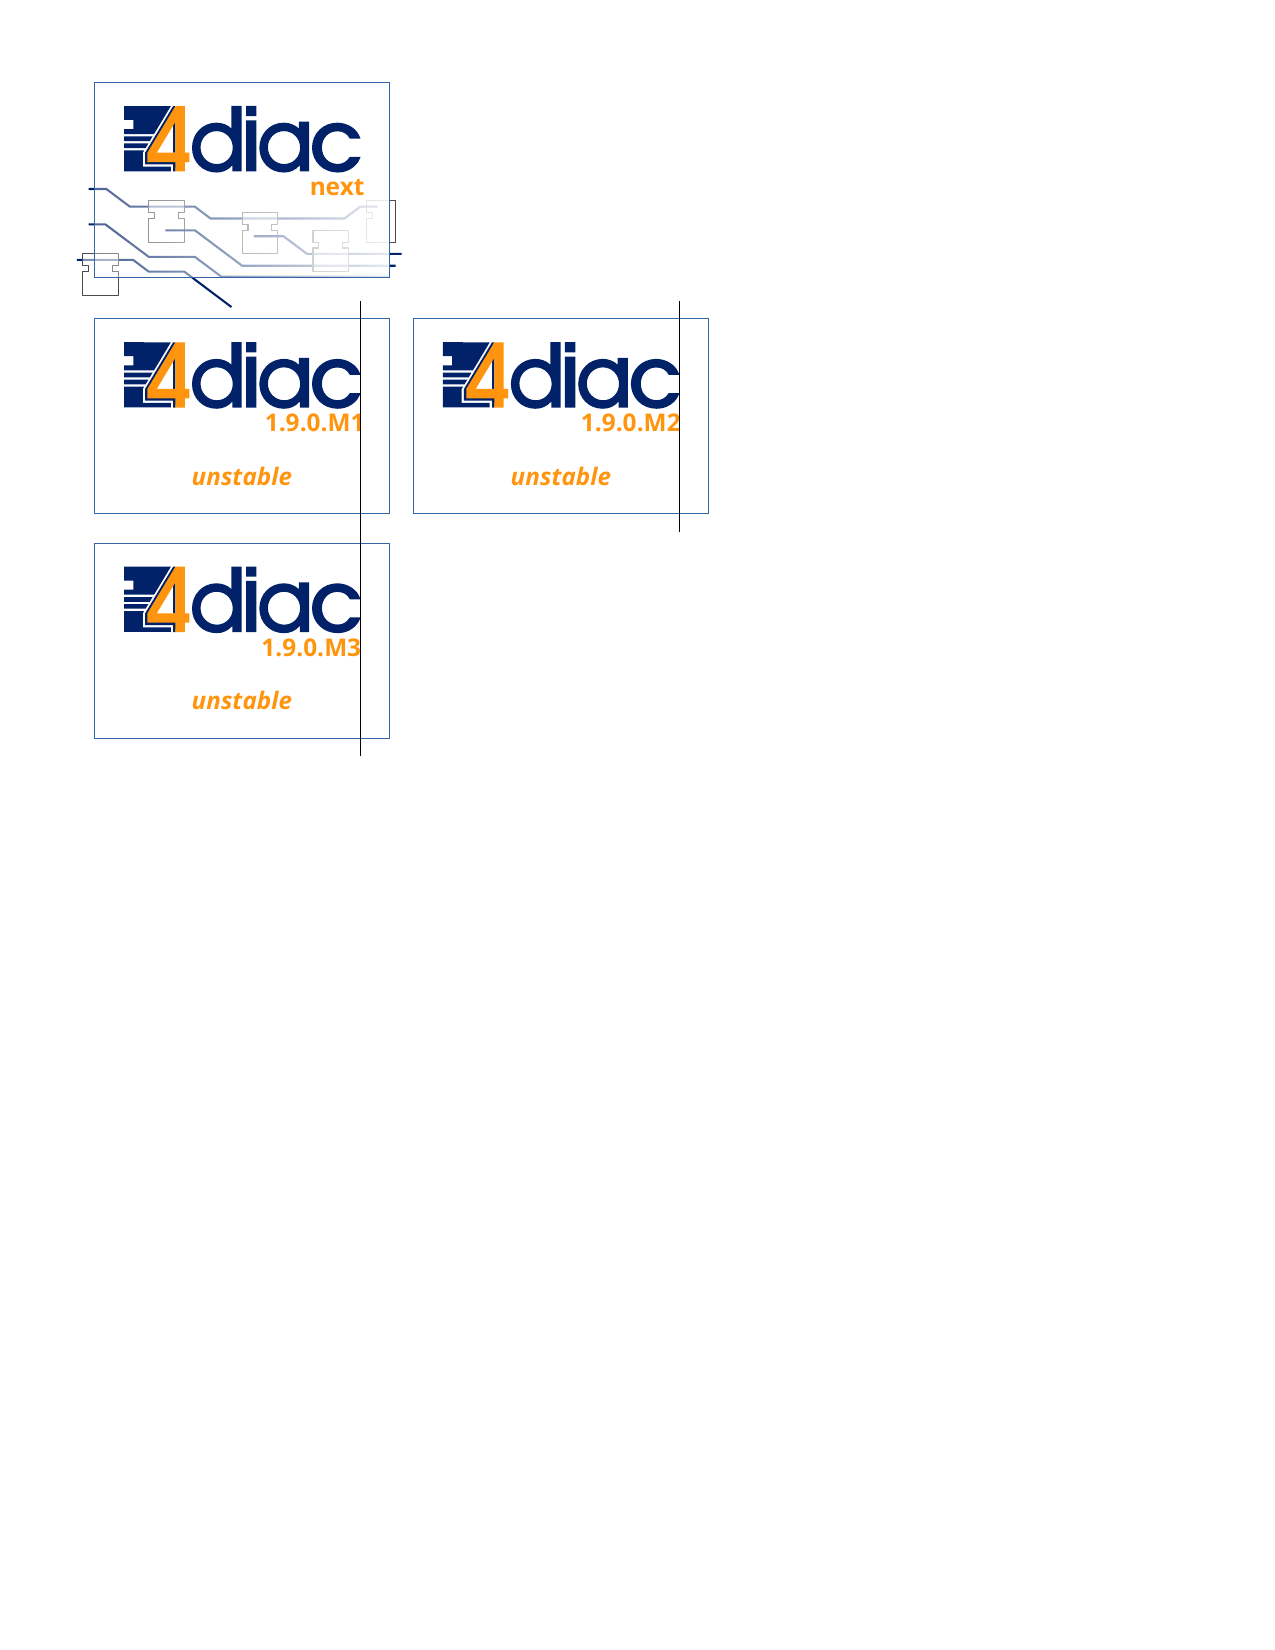

next
1.9.0.M1
unstable
1.9.0.M2
unstable
1.9.0.M3
unstable